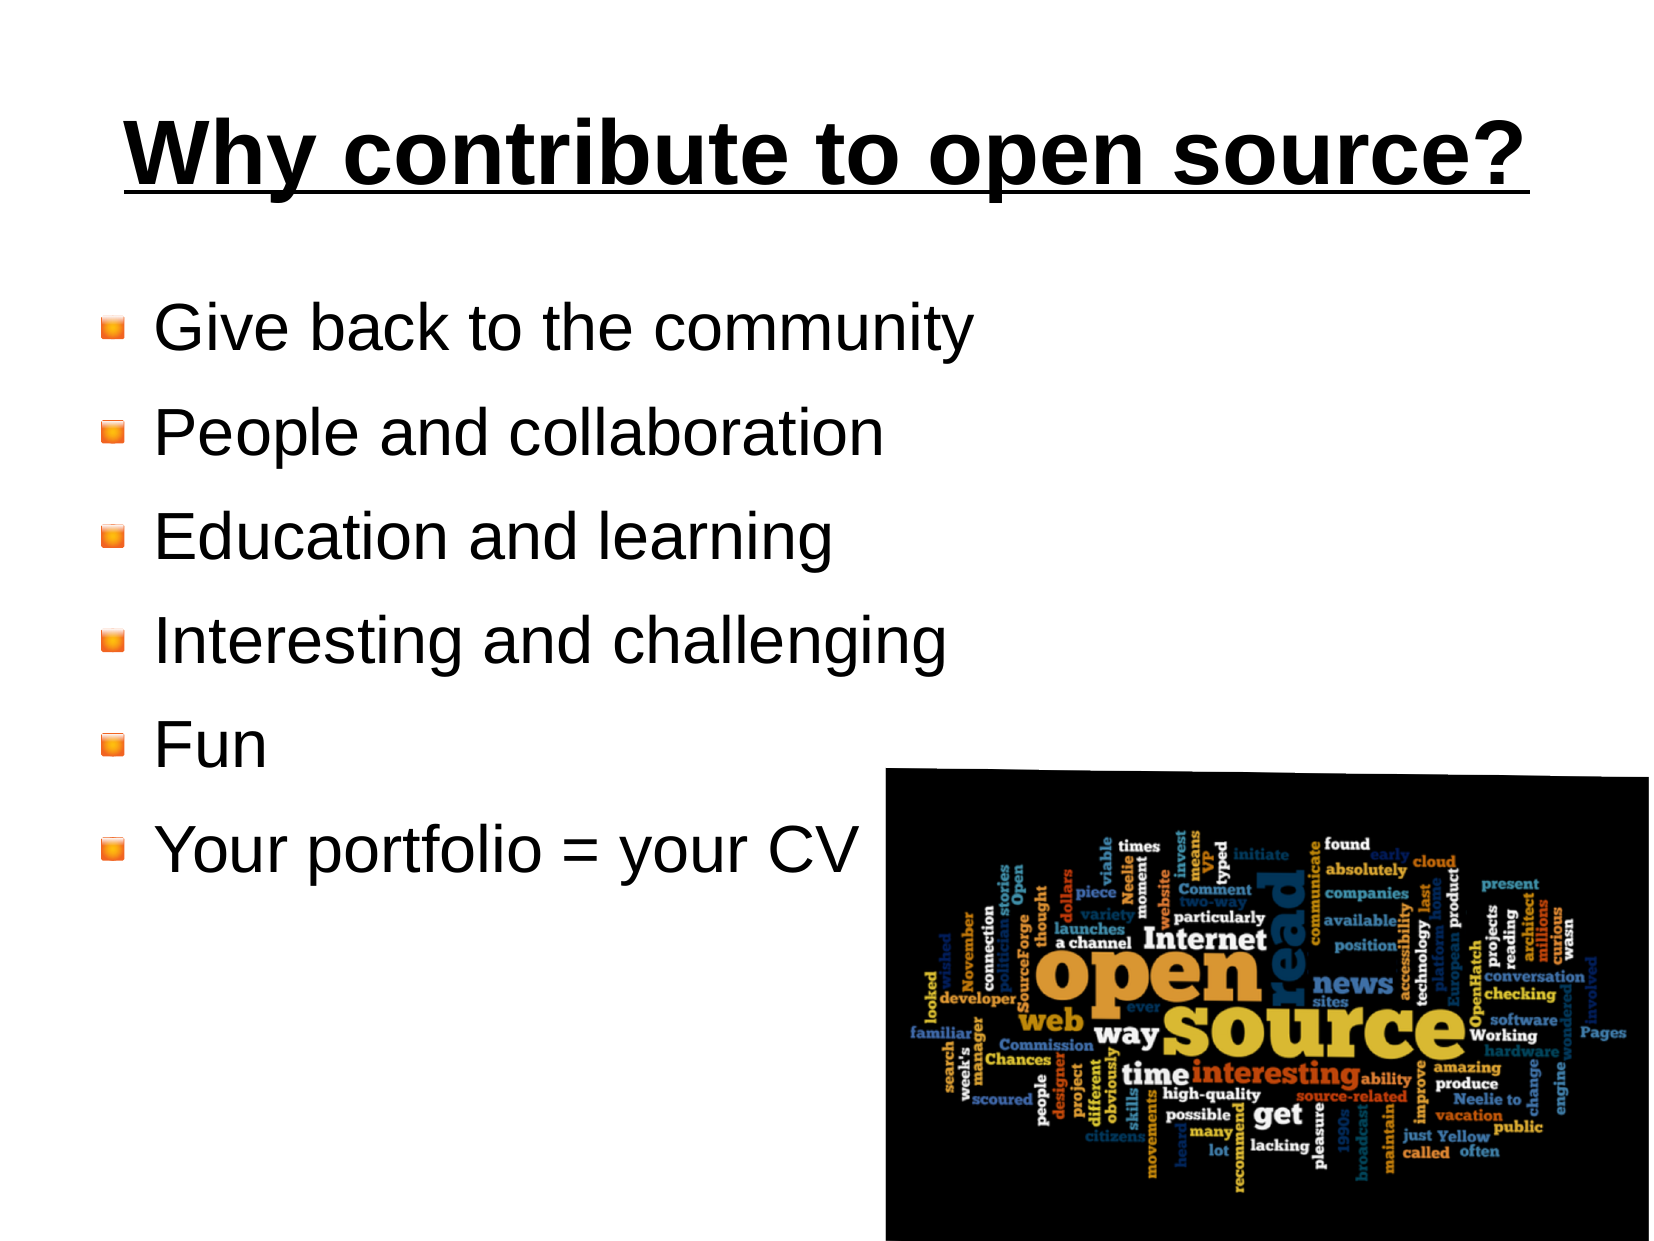

# Why contribute to open source?
Give back to the community
People and collaboration
Education and learning
Interesting and challenging
Fun
Your portfolio = your CV